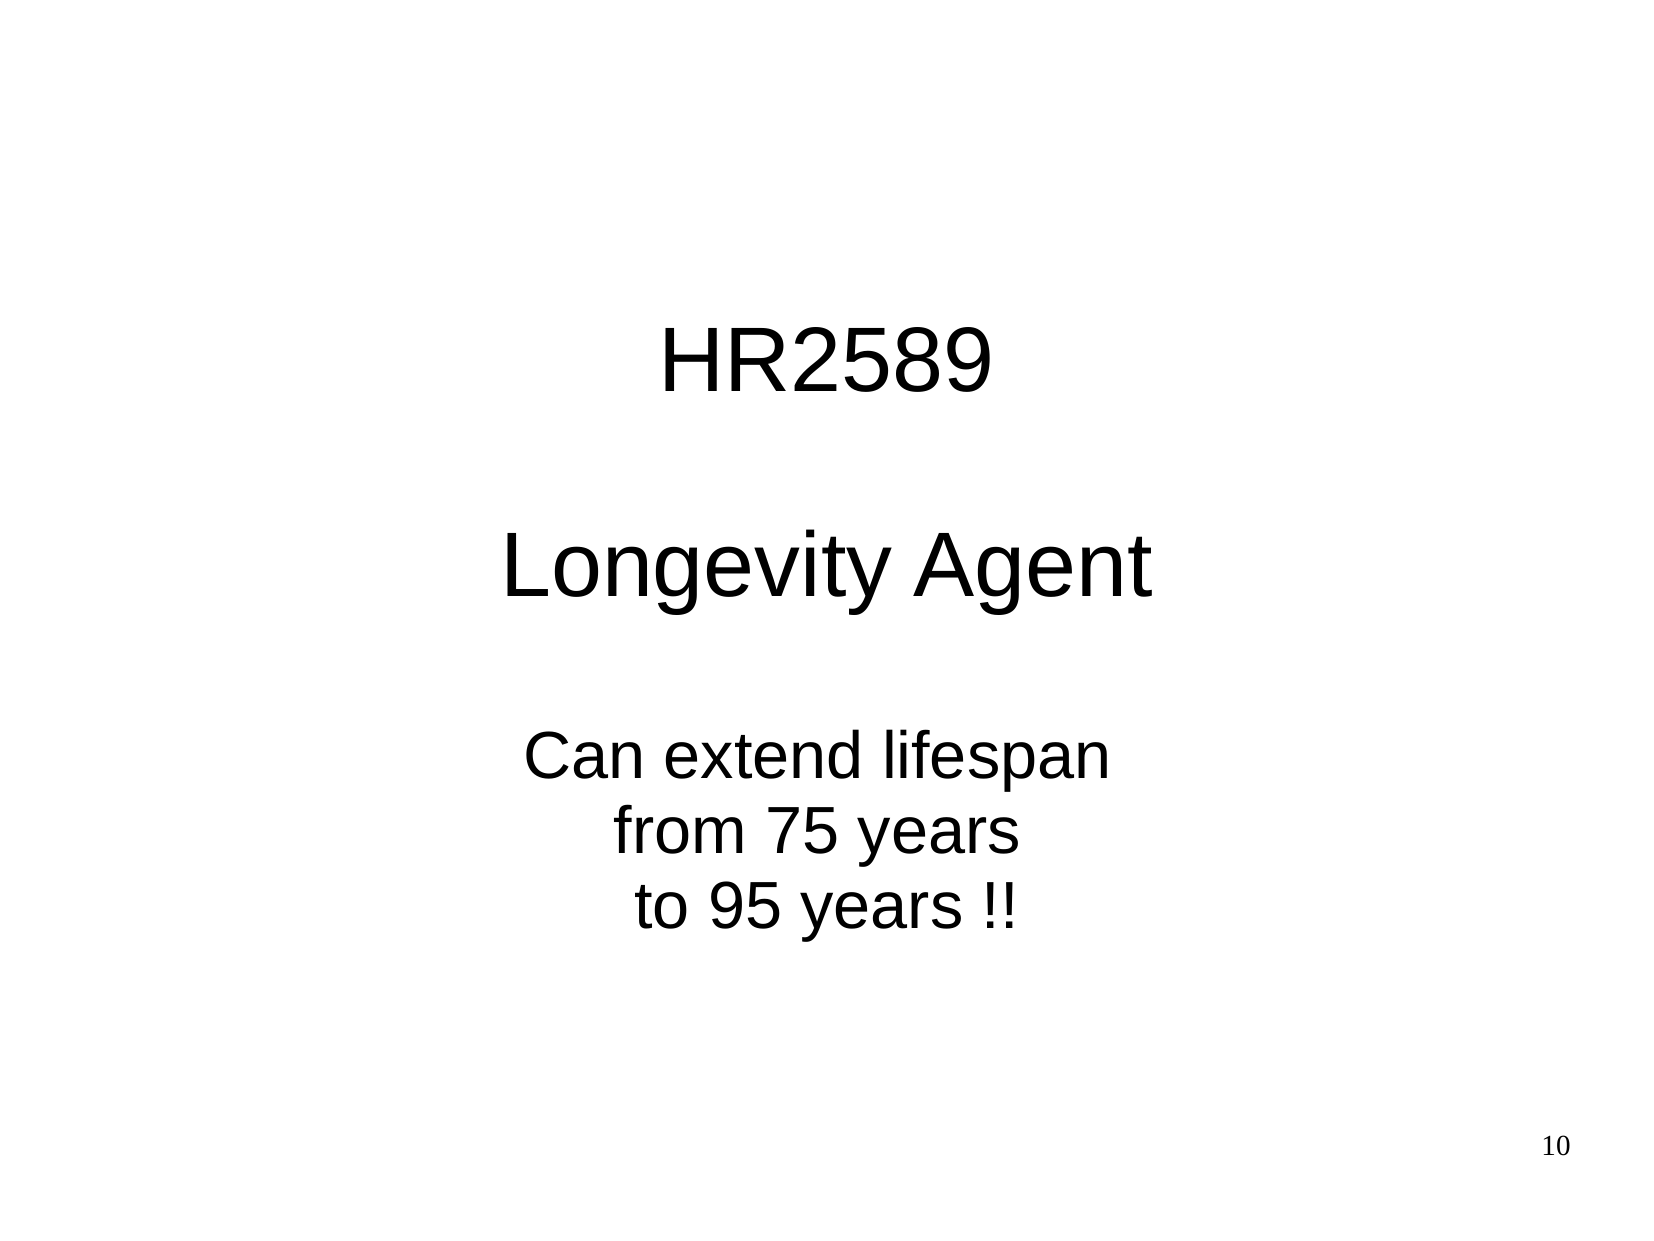

# HR2589 Longevity Agent Can extend lifespan from 75 years to 95 years !!
10